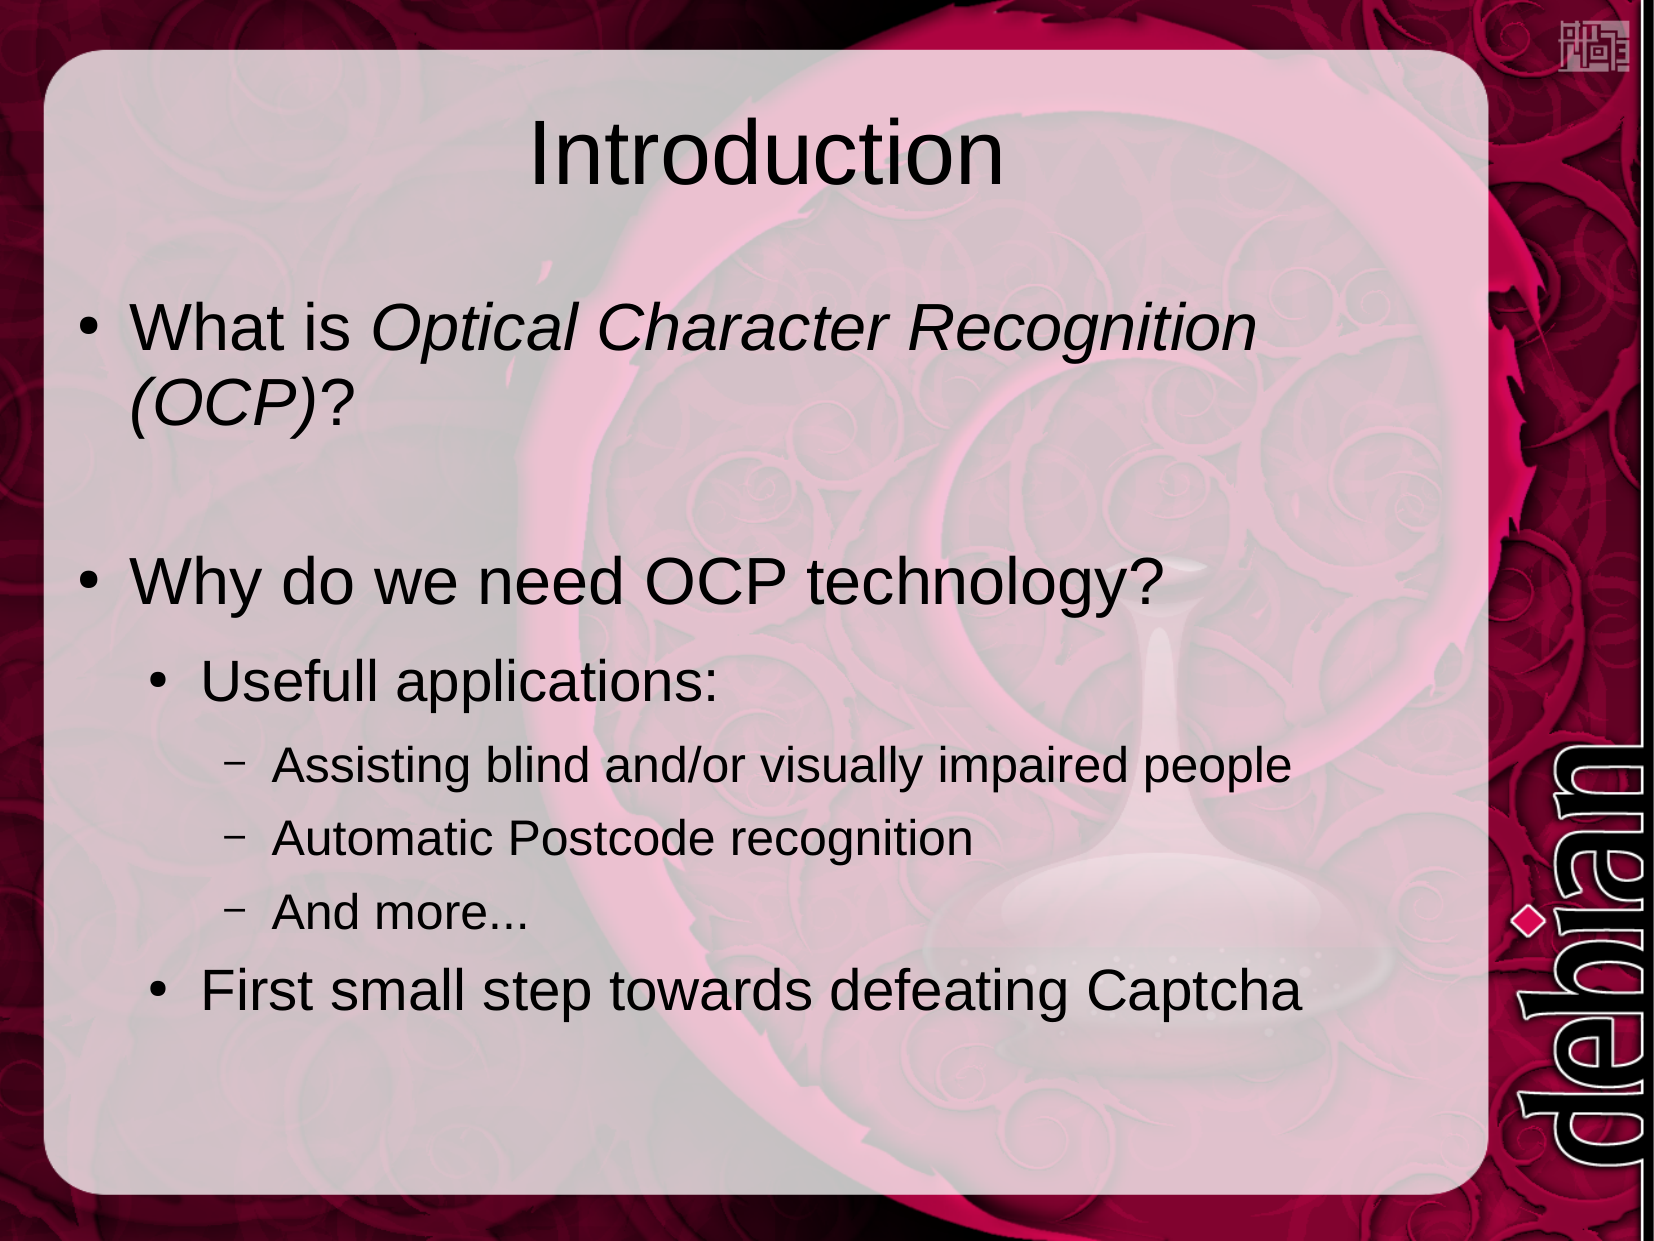

# Introduction
What is Optical Character Recognition (OCP)?
Why do we need OCP technology?
Usefull applications:
Assisting blind and/or visually impaired people
Automatic Postcode recognition
And more...
First small step towards defeating Captcha